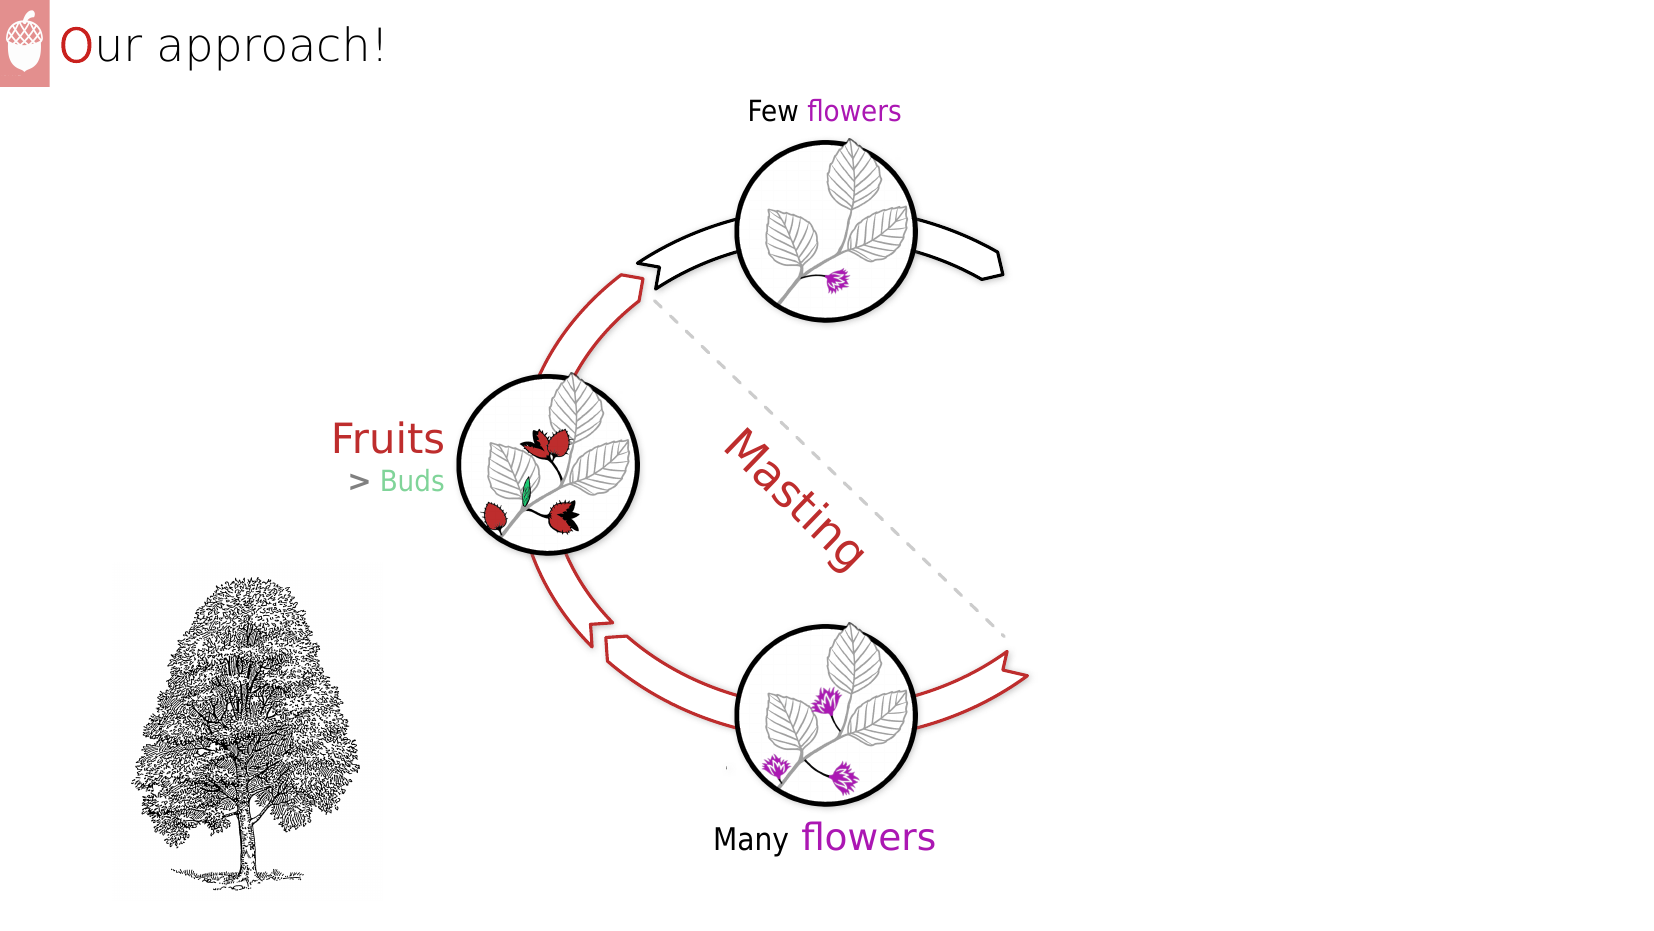

Our approach!
Few flowers
Fruits
> Buds
Masting
Many flowers